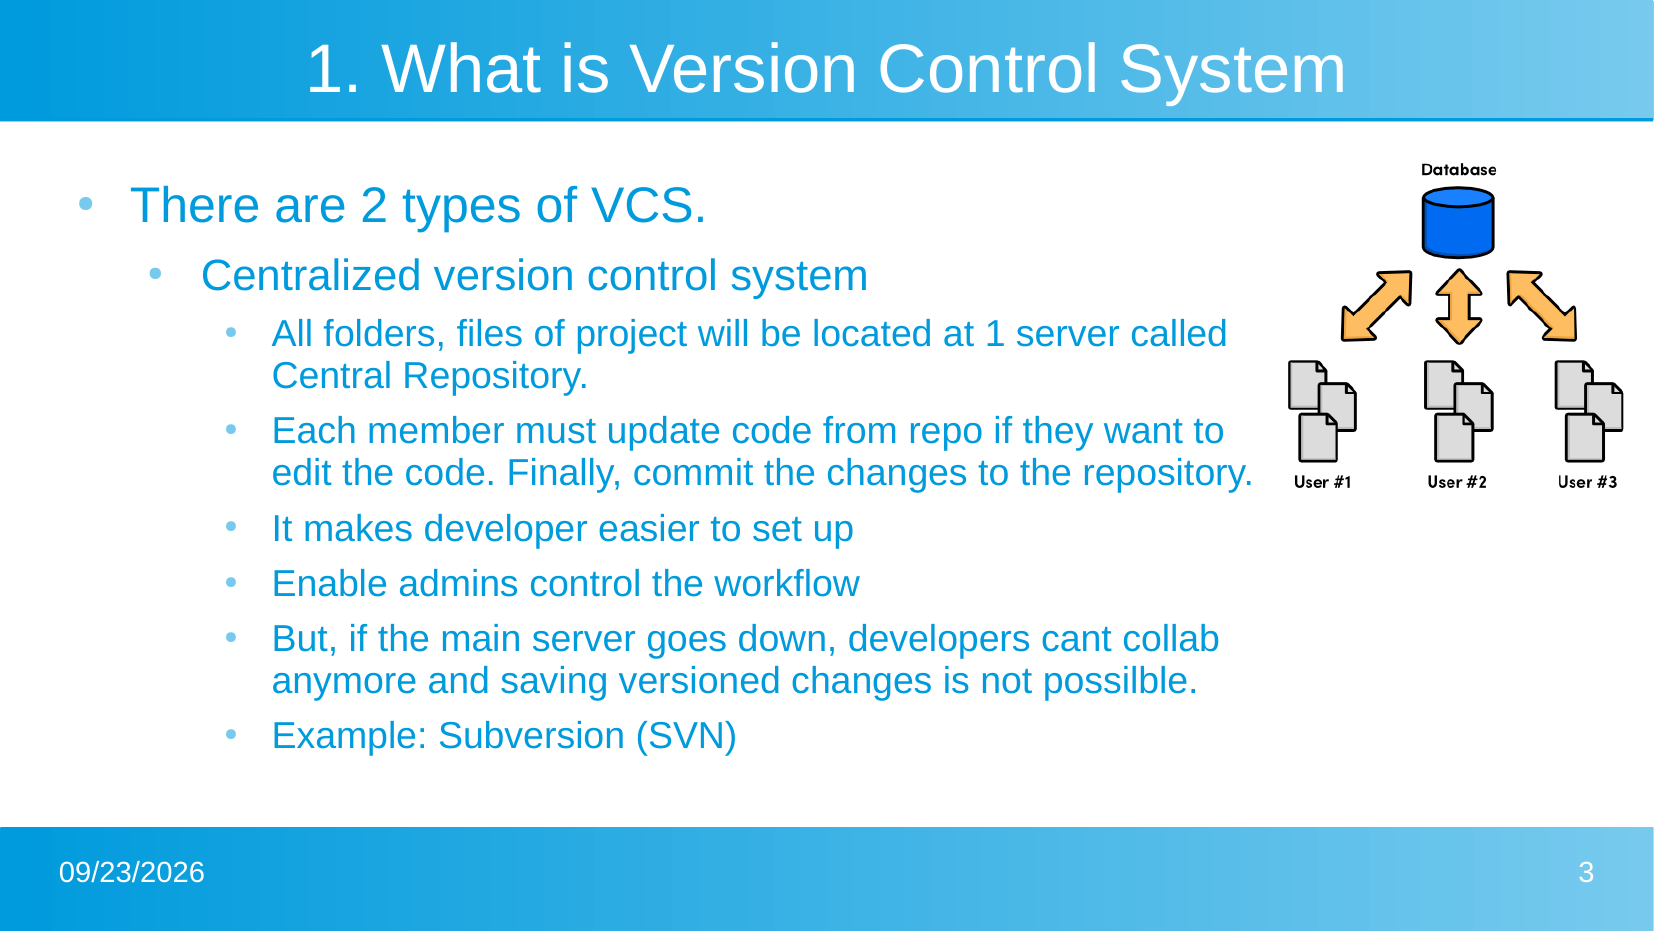

# 1. What is Version Control System
There are 2 types of VCS.
Centralized version control system
All folders, files of project will be located at 1 server called Central Repository.
Each member must update code from repo if they want to edit the code. Finally, commit the changes to the repository.
It makes developer easier to set up
Enable admins control the workflow
But, if the main server goes down, developers cant collab anymore and saving versioned changes is not possilble.
Example: Subversion (SVN)
3